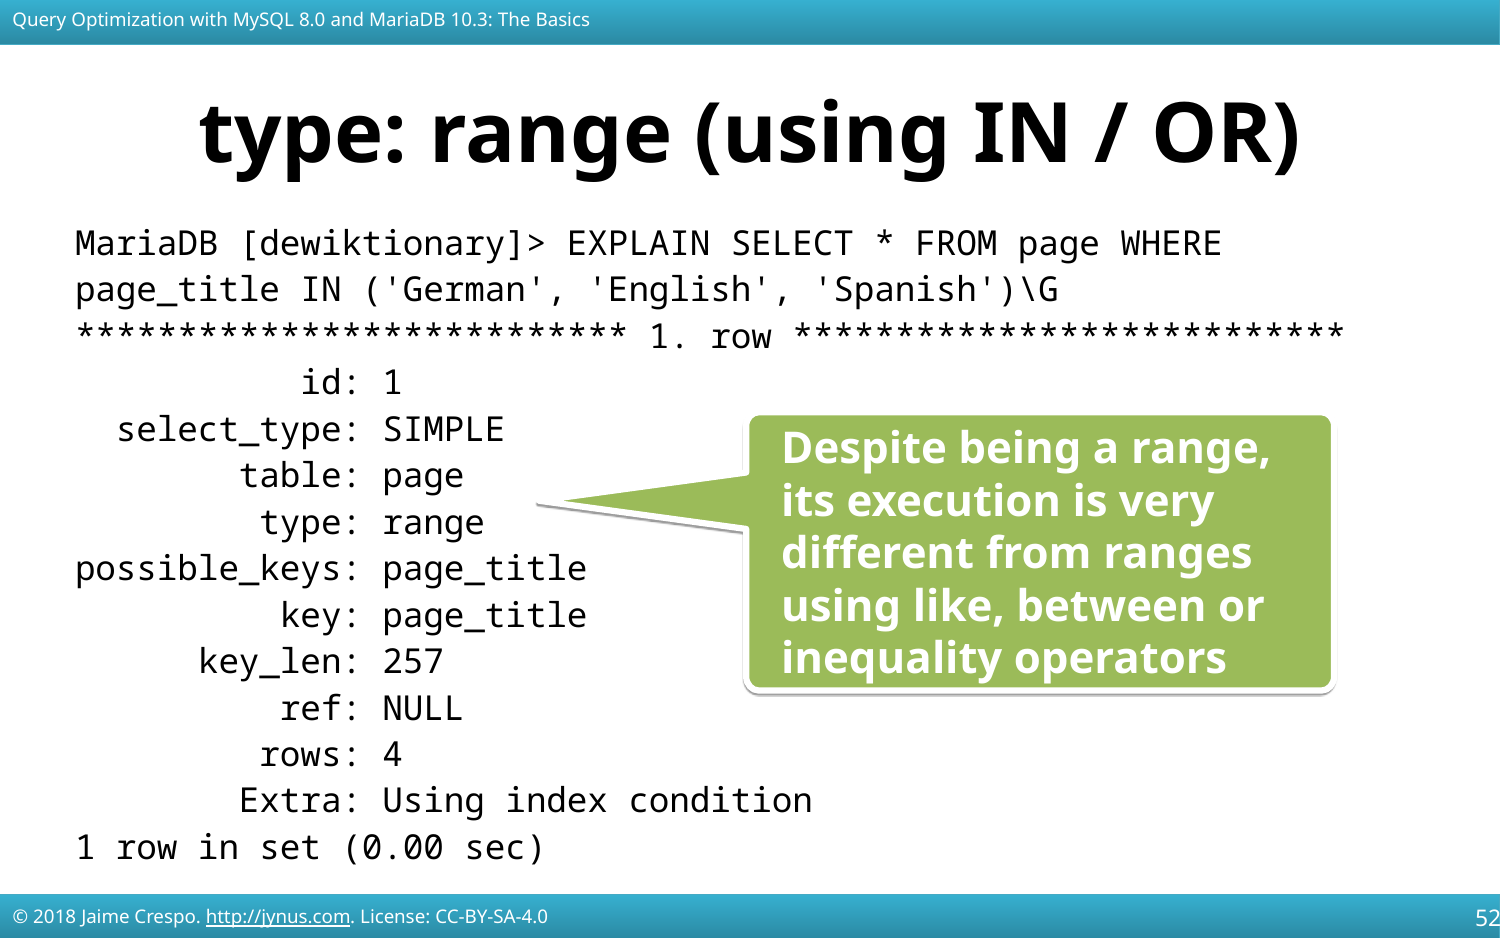

# type: range (using IN / OR)
MariaDB [dewiktionary]> EXPLAIN SELECT * FROM page WHERE page_title IN ('German', 'English', 'Spanish')\G
*************************** 1. row ***************************
 id: 1
 select_type: SIMPLE
 table: page
 type: range
possible_keys: page_title
 key: page_title
 key_len: 257
 ref: NULL
 rows: 4
 Extra: Using index condition
1 row in set (0.00 sec)
Despite being a range, its execution is very different from ranges using like, between or inequality operators